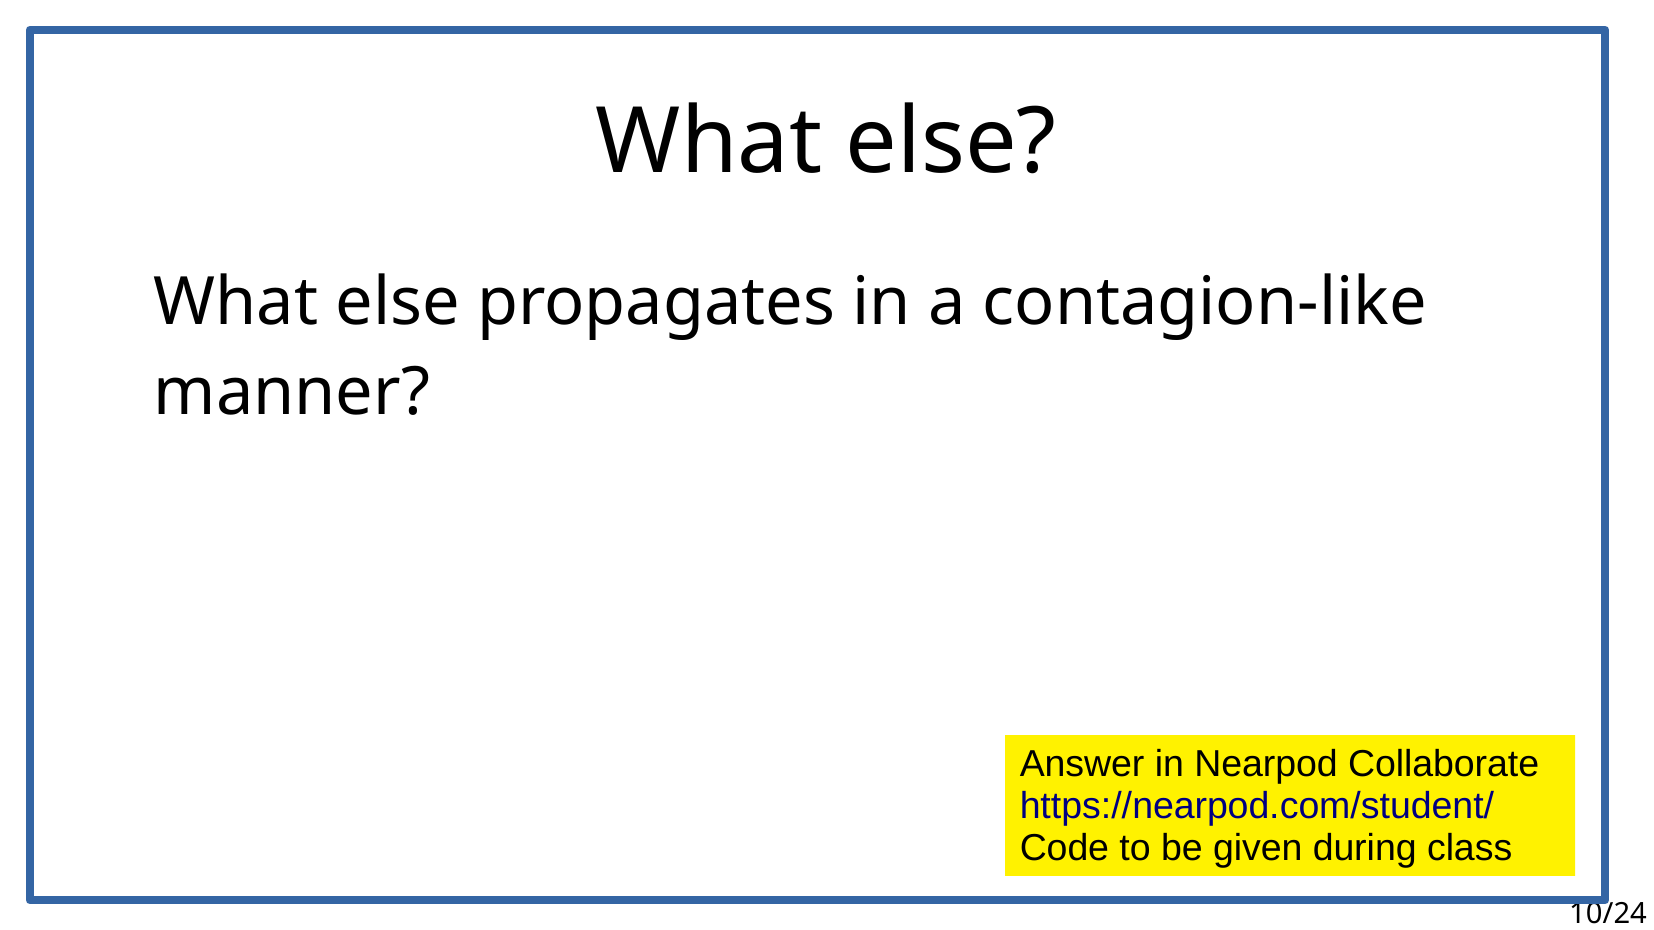

# What else?
What else propagates in a contagion-like manner?
Answer in Nearpod Collaborate
https://nearpod.com/student/
Code to be given during class
10